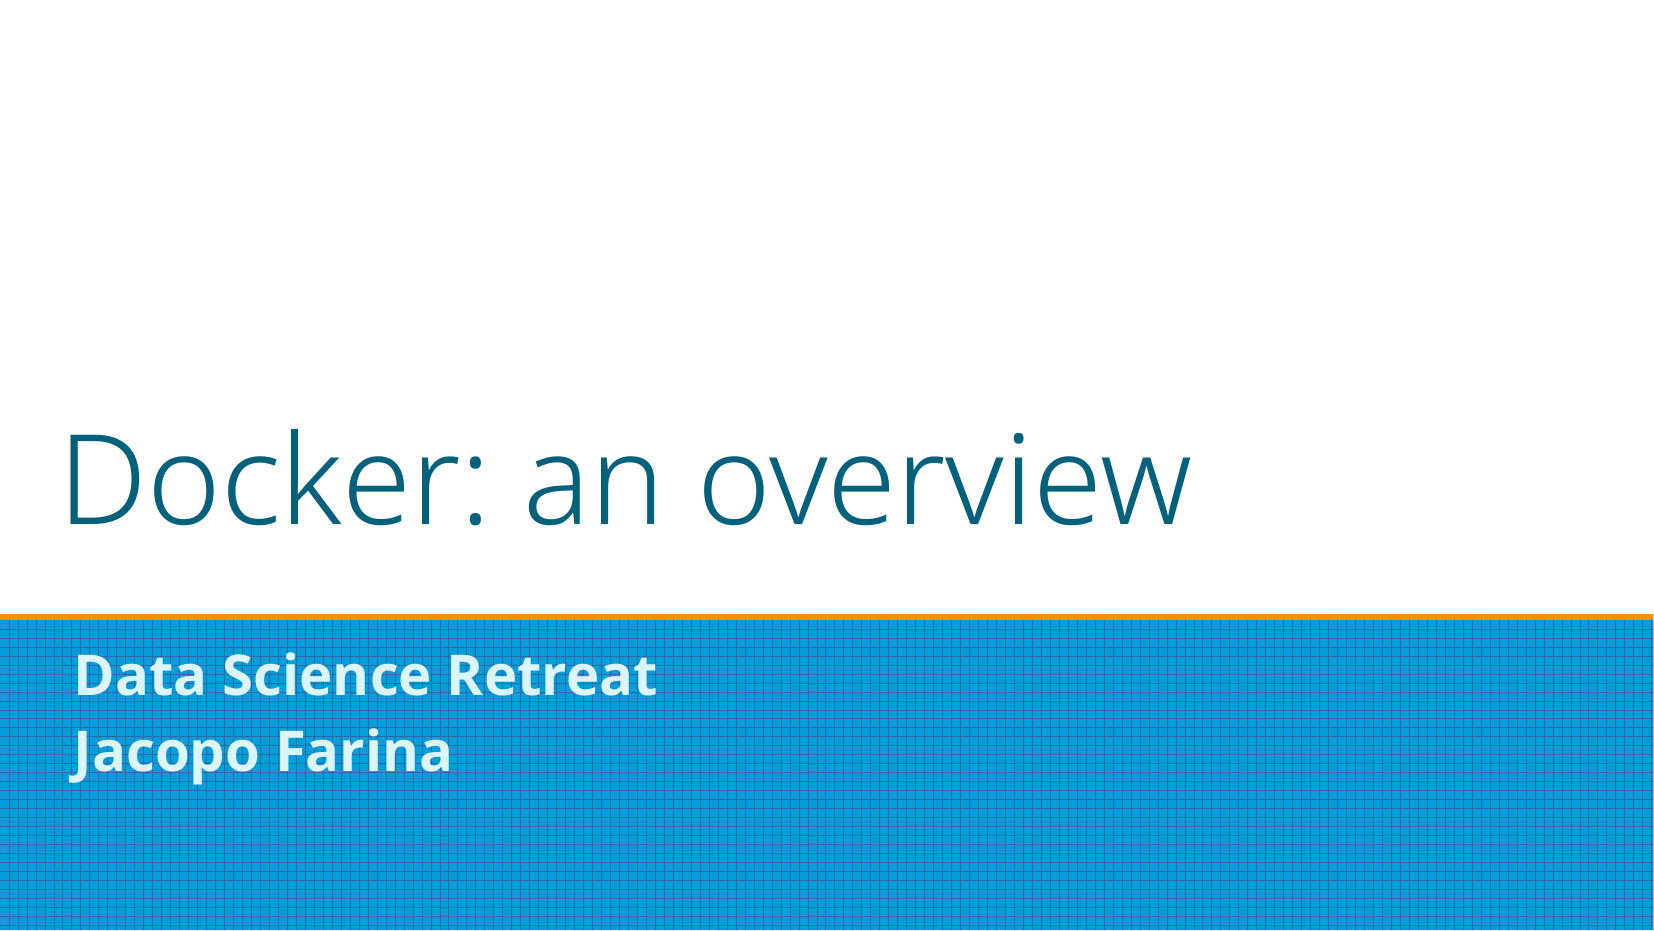

# Docker: an overview
Data Science Retreat
Jacopo Farina